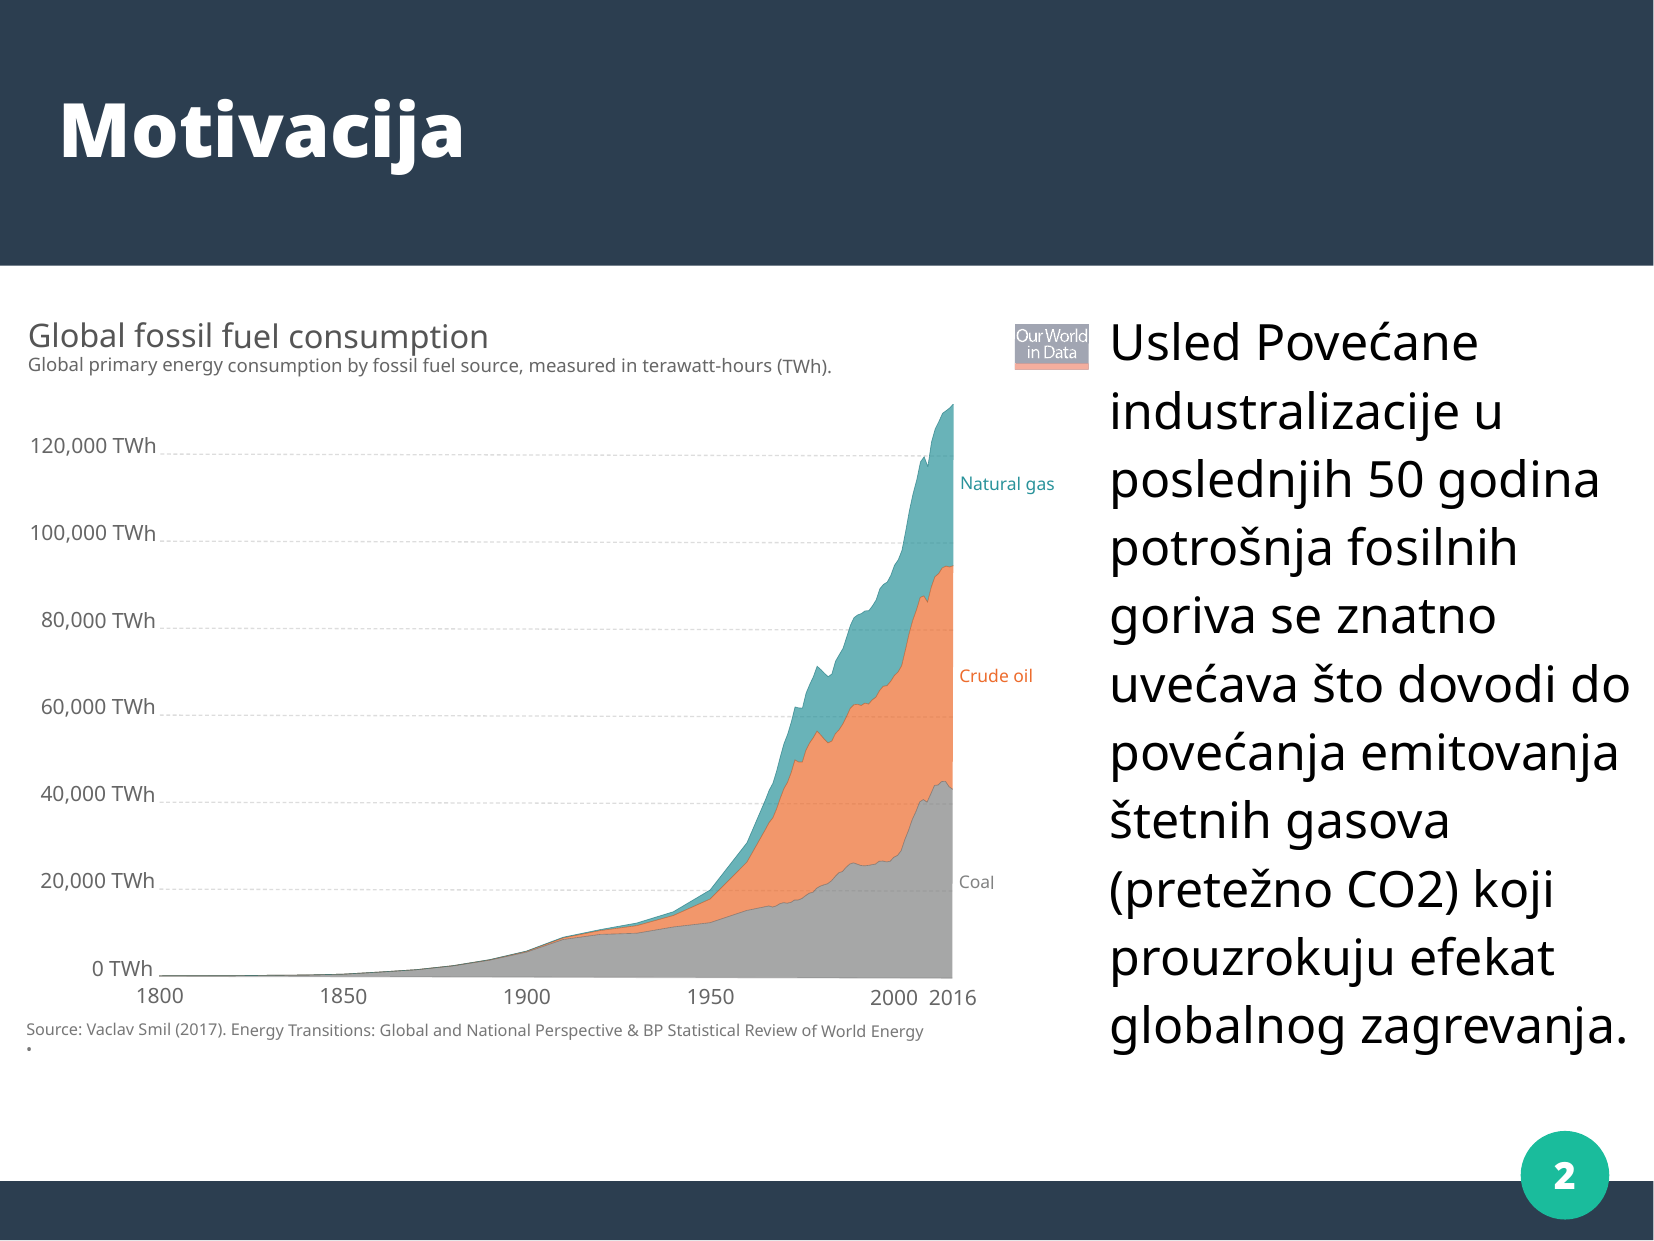

# Motivacija
Usled Povećane industralizacije u poslednjih 50 godina potrošnja fosilnih goriva se znatno uvećava što dovodi do povećanja emitovanja štetnih gasova (pretežno CO2) koji prouzrokuju efekat globalnog zagrevanja.
2